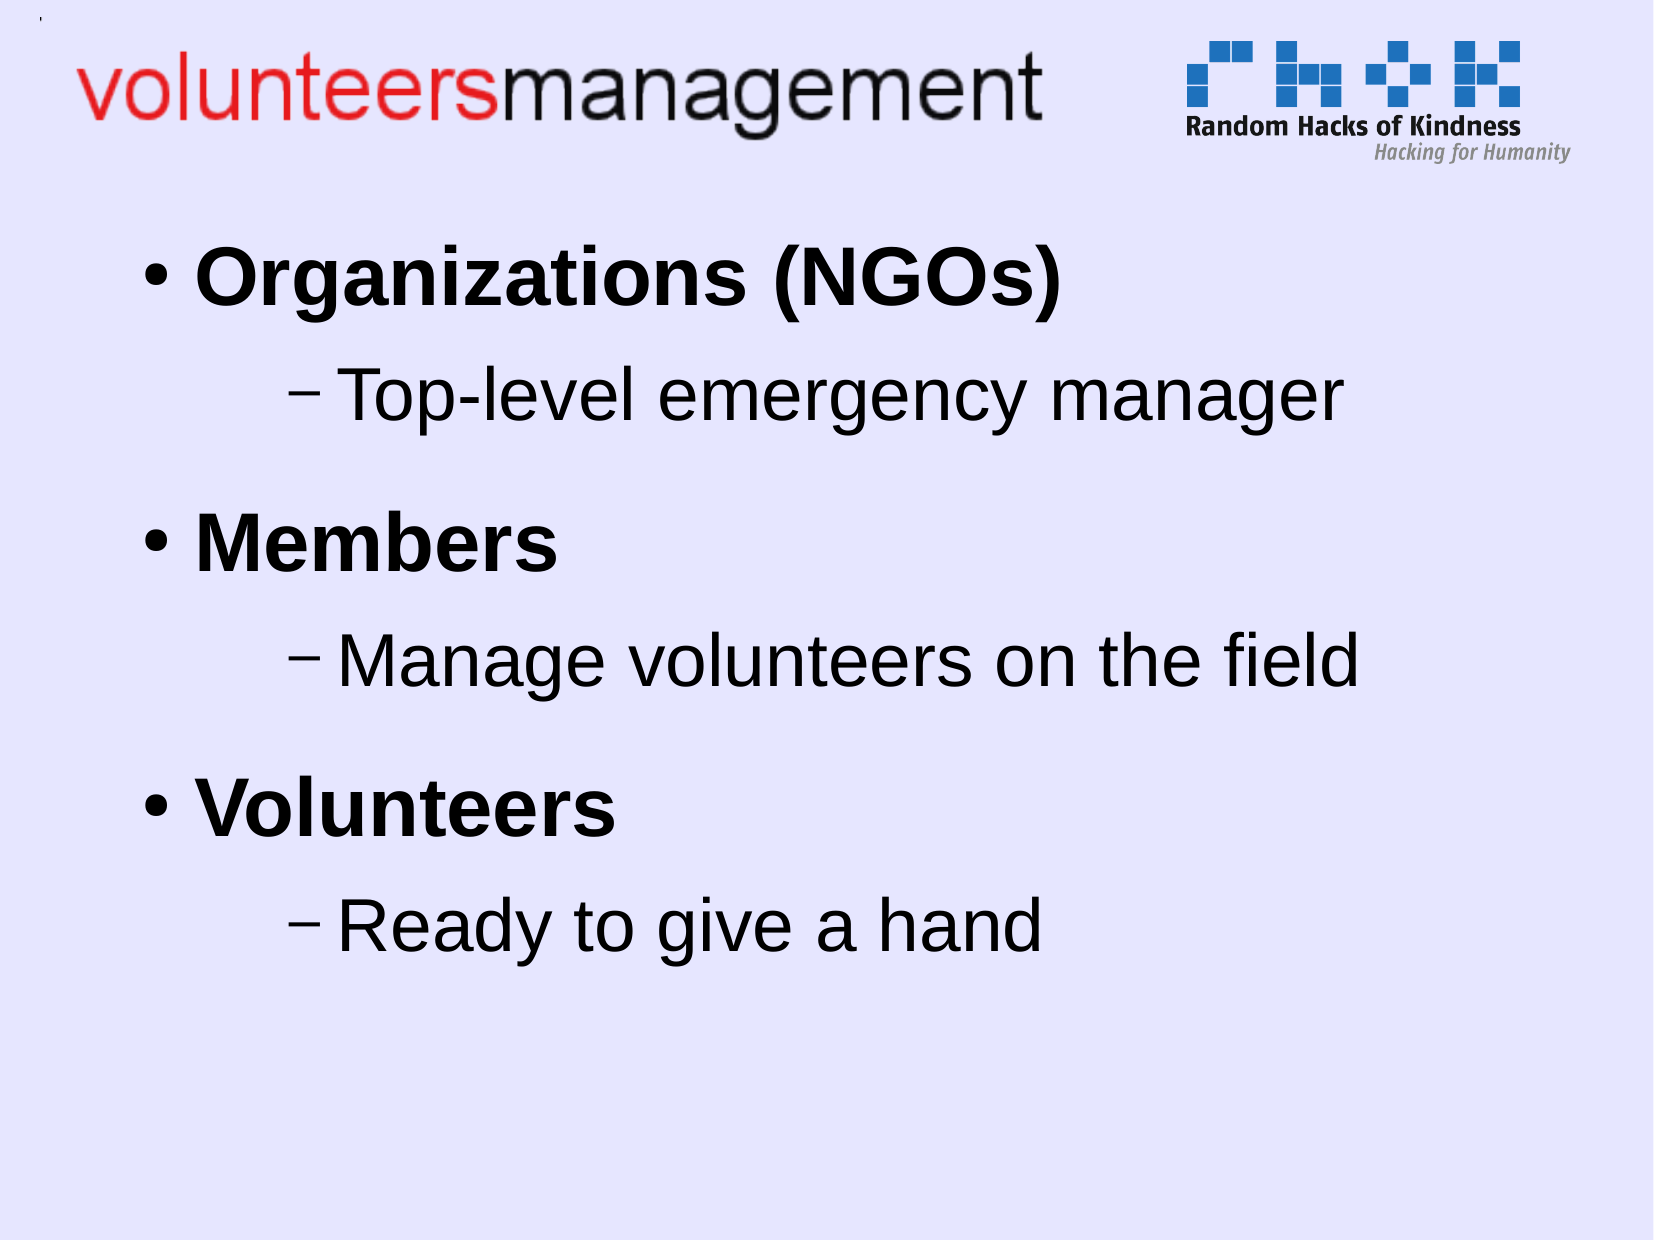

# Organizations (NGOs)
Top-level emergency manager
Members
Manage volunteers on the field
Volunteers
Ready to give a hand